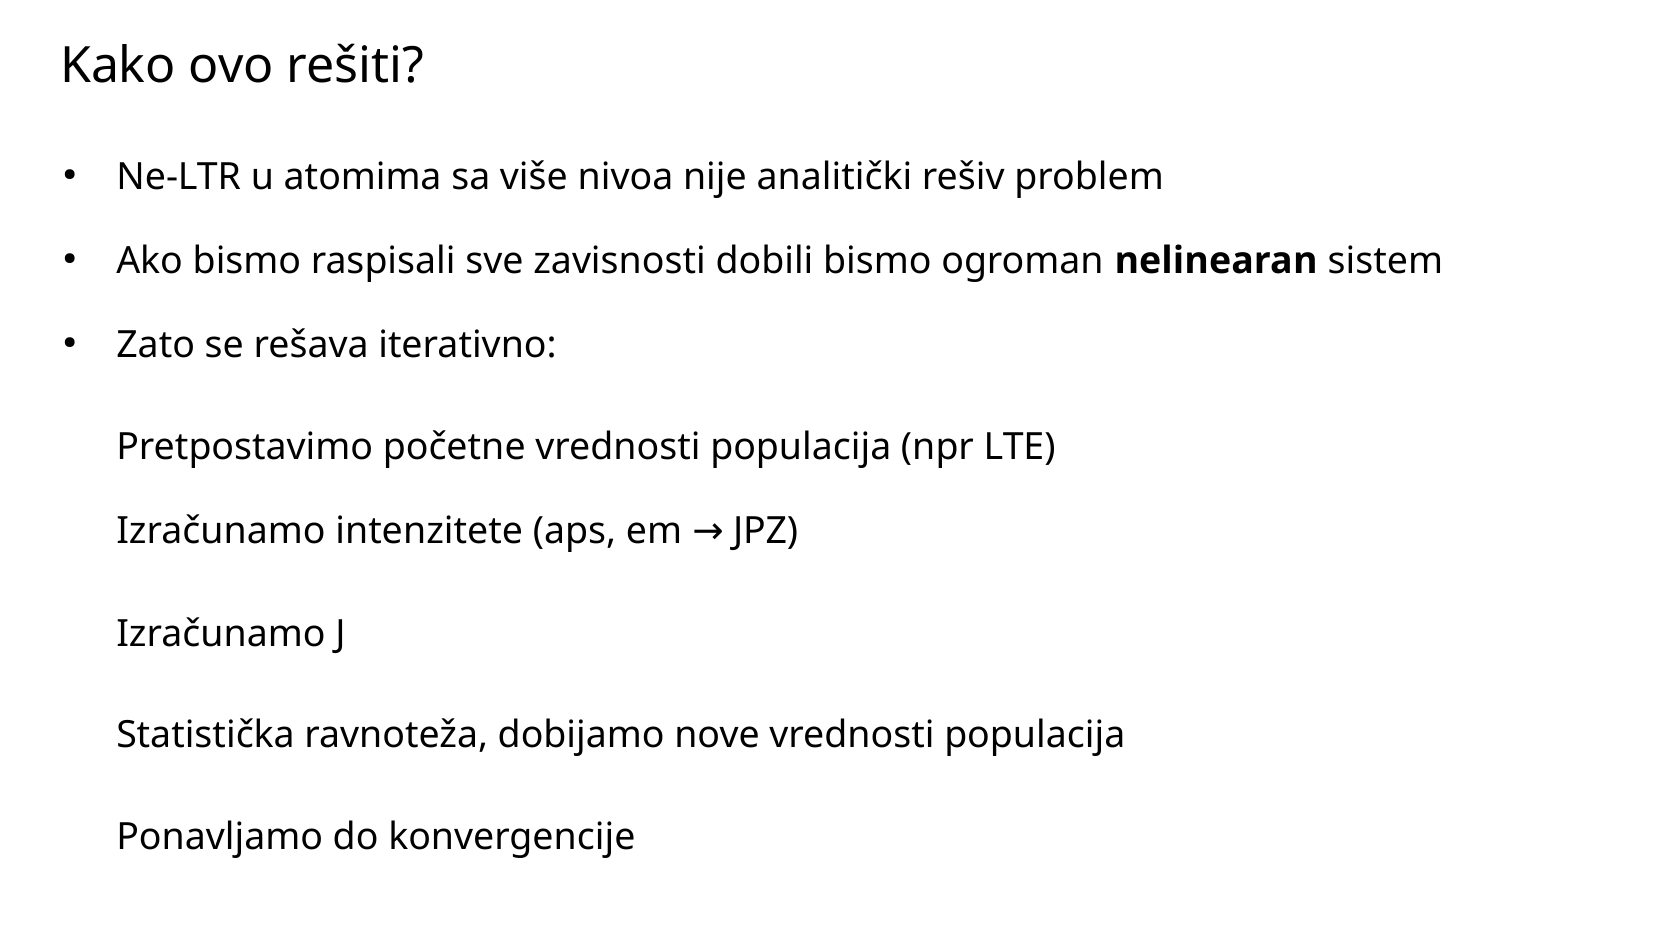

# Kako ovo rešiti?
Ne-LTR u atomima sa više nivoa nije analitički rešiv problem
Ako bismo raspisali sve zavisnosti dobili bismo ogroman nelinearan sistem
Zato se rešava iterativno:
Pretpostavimo početne vrednosti populacija (npr LTE)
Izračunamo intenzitete (aps, em → JPZ)
Izračunamo J
Statistička ravnoteža, dobijamo nove vrednosti populacija
Ponavljamo do konvergencije